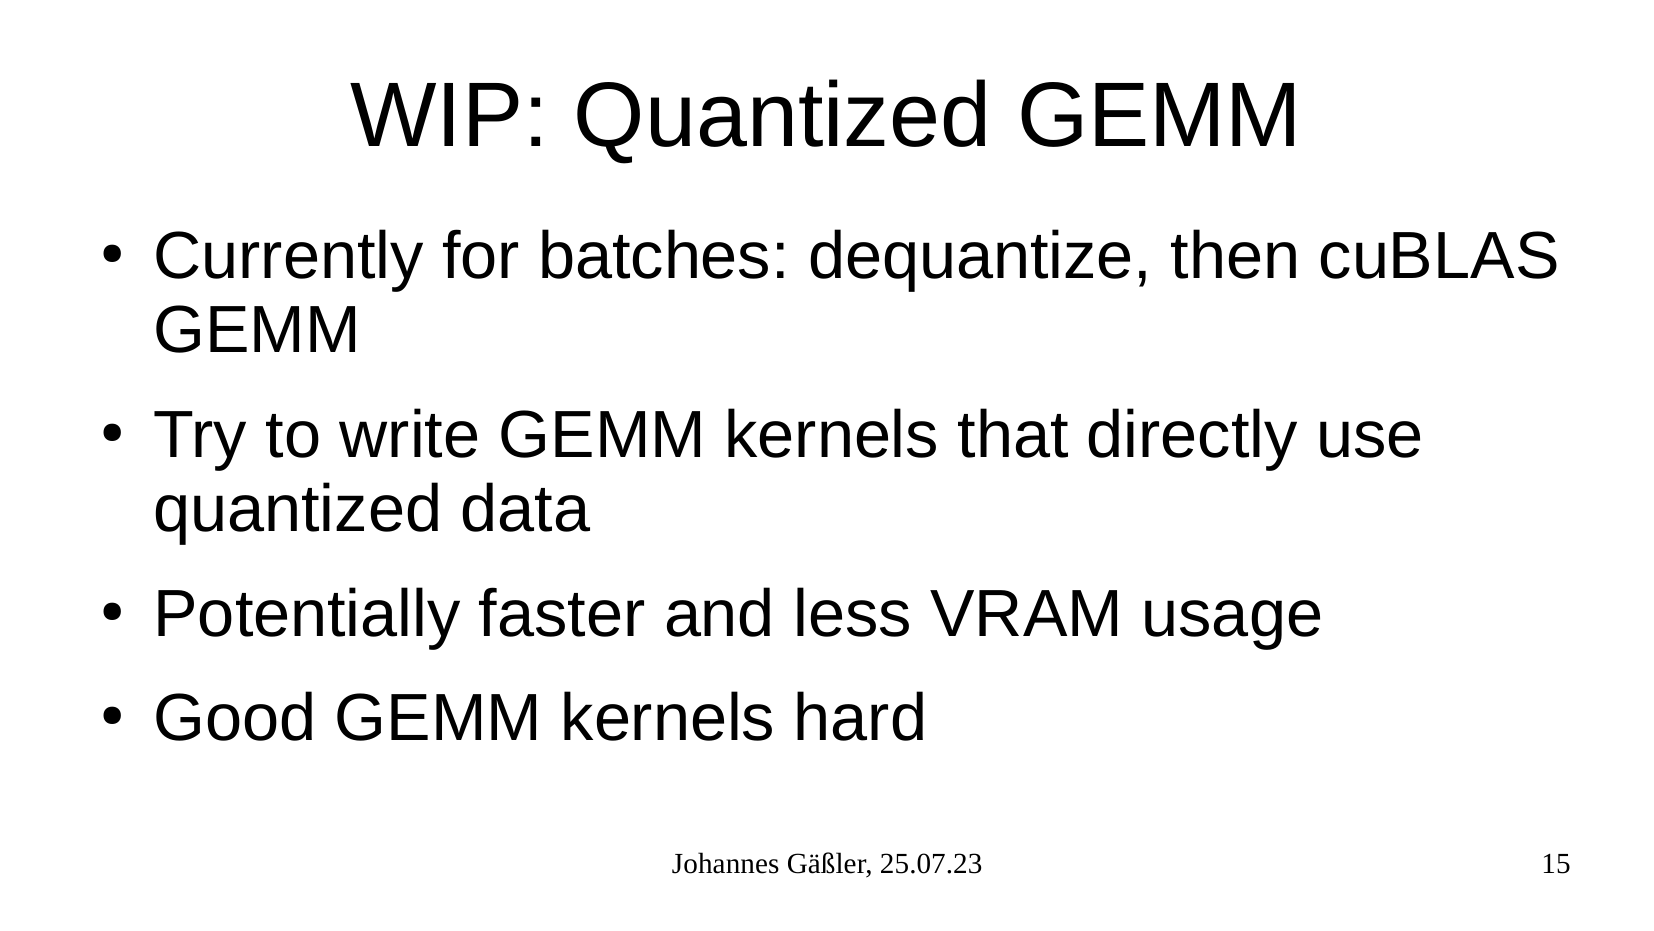

# WIP: Quantized GEMM
Currently for batches: dequantize, then cuBLAS GEMM
Try to write GEMM kernels that directly use quantized data
Potentially faster and less VRAM usage
Good GEMM kernels hard
Johannes Gäßler, 25.07.23
15